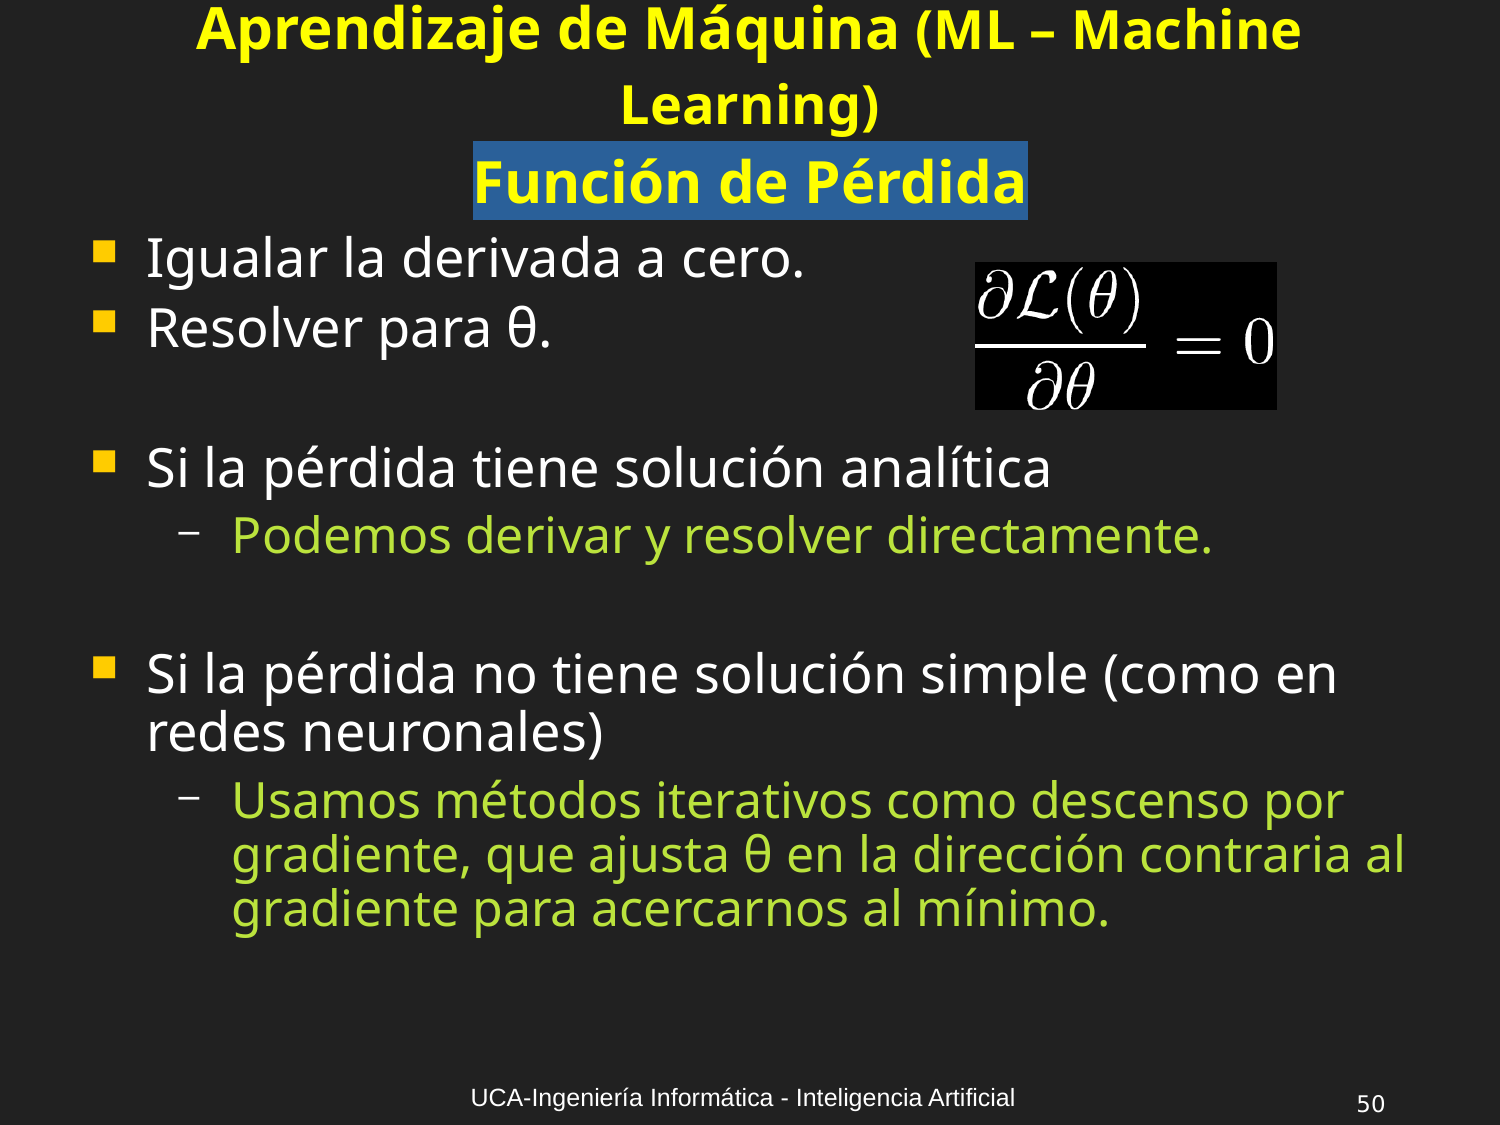

# Aprendizaje de Máquina (ML – Machine Learning) Función de Pérdida
Igualar la derivada a cero.
Resolver para θ.
Si la pérdida tiene solución analítica
Podemos derivar y resolver directamente.
Si la pérdida no tiene solución simple (como en redes neuronales)
Usamos métodos iterativos como descenso por gradiente, que ajusta θ en la dirección contraria al gradiente para acercarnos al mínimo.